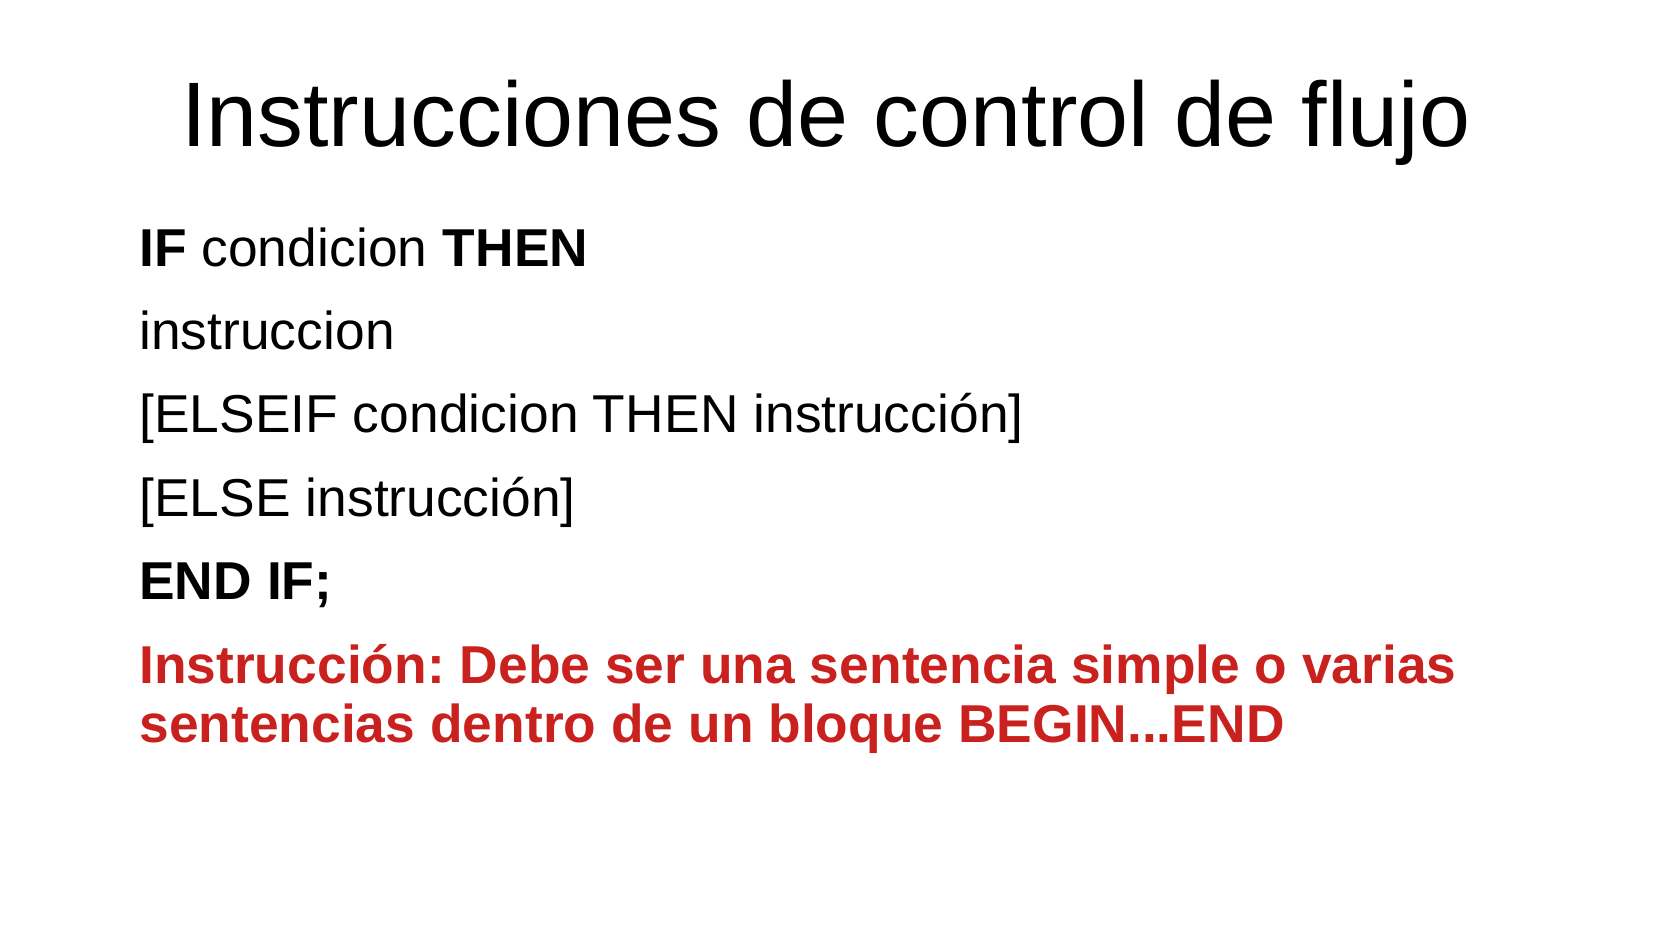

# Instrucciones de control de flujo
IF condicion THEN
instruccion
[ELSEIF condicion THEN instrucción]
[ELSE instrucción]
END IF;
Instrucción: Debe ser una sentencia simple o varias sentencias dentro de un bloque BEGIN...END